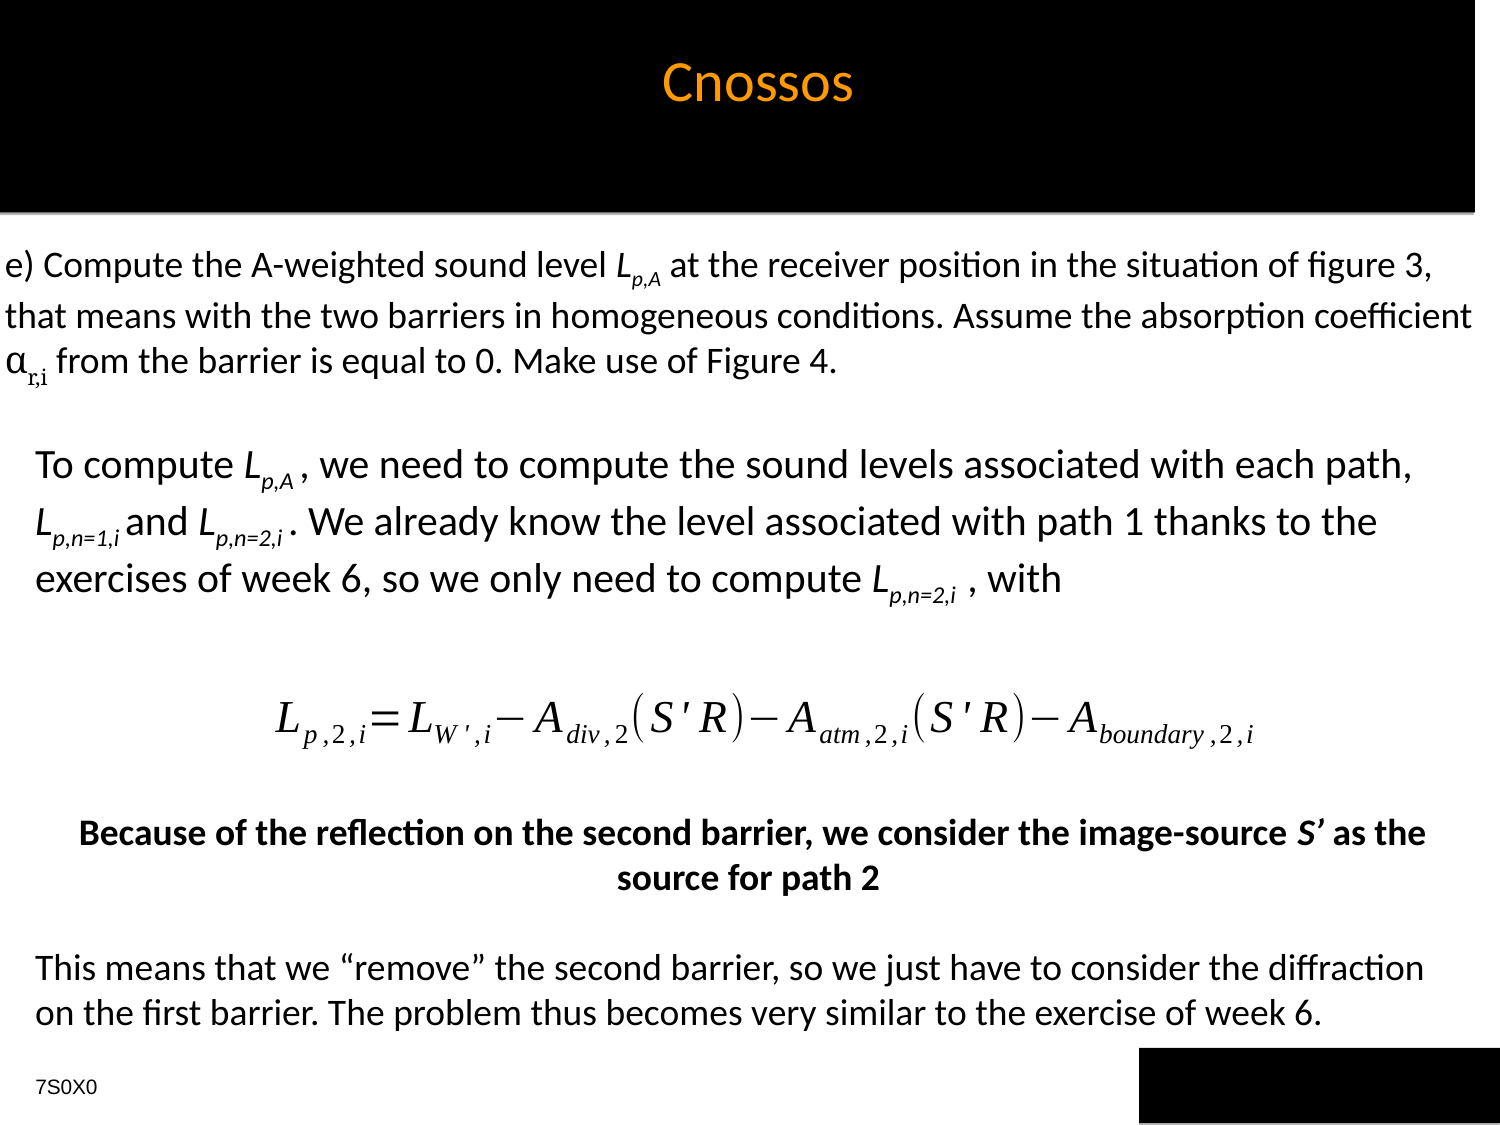

# Cnossos
e) Compute the A-weighted sound level Lp,A at the receiver position in the situation of figure 3, that means with the two barriers in homogeneous conditions. Assume the absorption coefficient αr,i from the barrier is equal to 0. Make use of Figure 4.
To compute Lp,A , we need to compute the sound levels associated with each path, Lp,n=1,i and Lp,n=2,i . We already know the level associated with path 1 thanks to the exercises of week 6, so we only need to compute Lp,n=2,i , with
Because of the reflection on the second barrier, we consider the image-source S’ as the source for path 2
This means that we “remove” the second barrier, so we just have to consider the diffraction on the first barrier. The problem thus becomes very similar to the exercise of week 6.
7S0X0
2017/02/09
PAGE